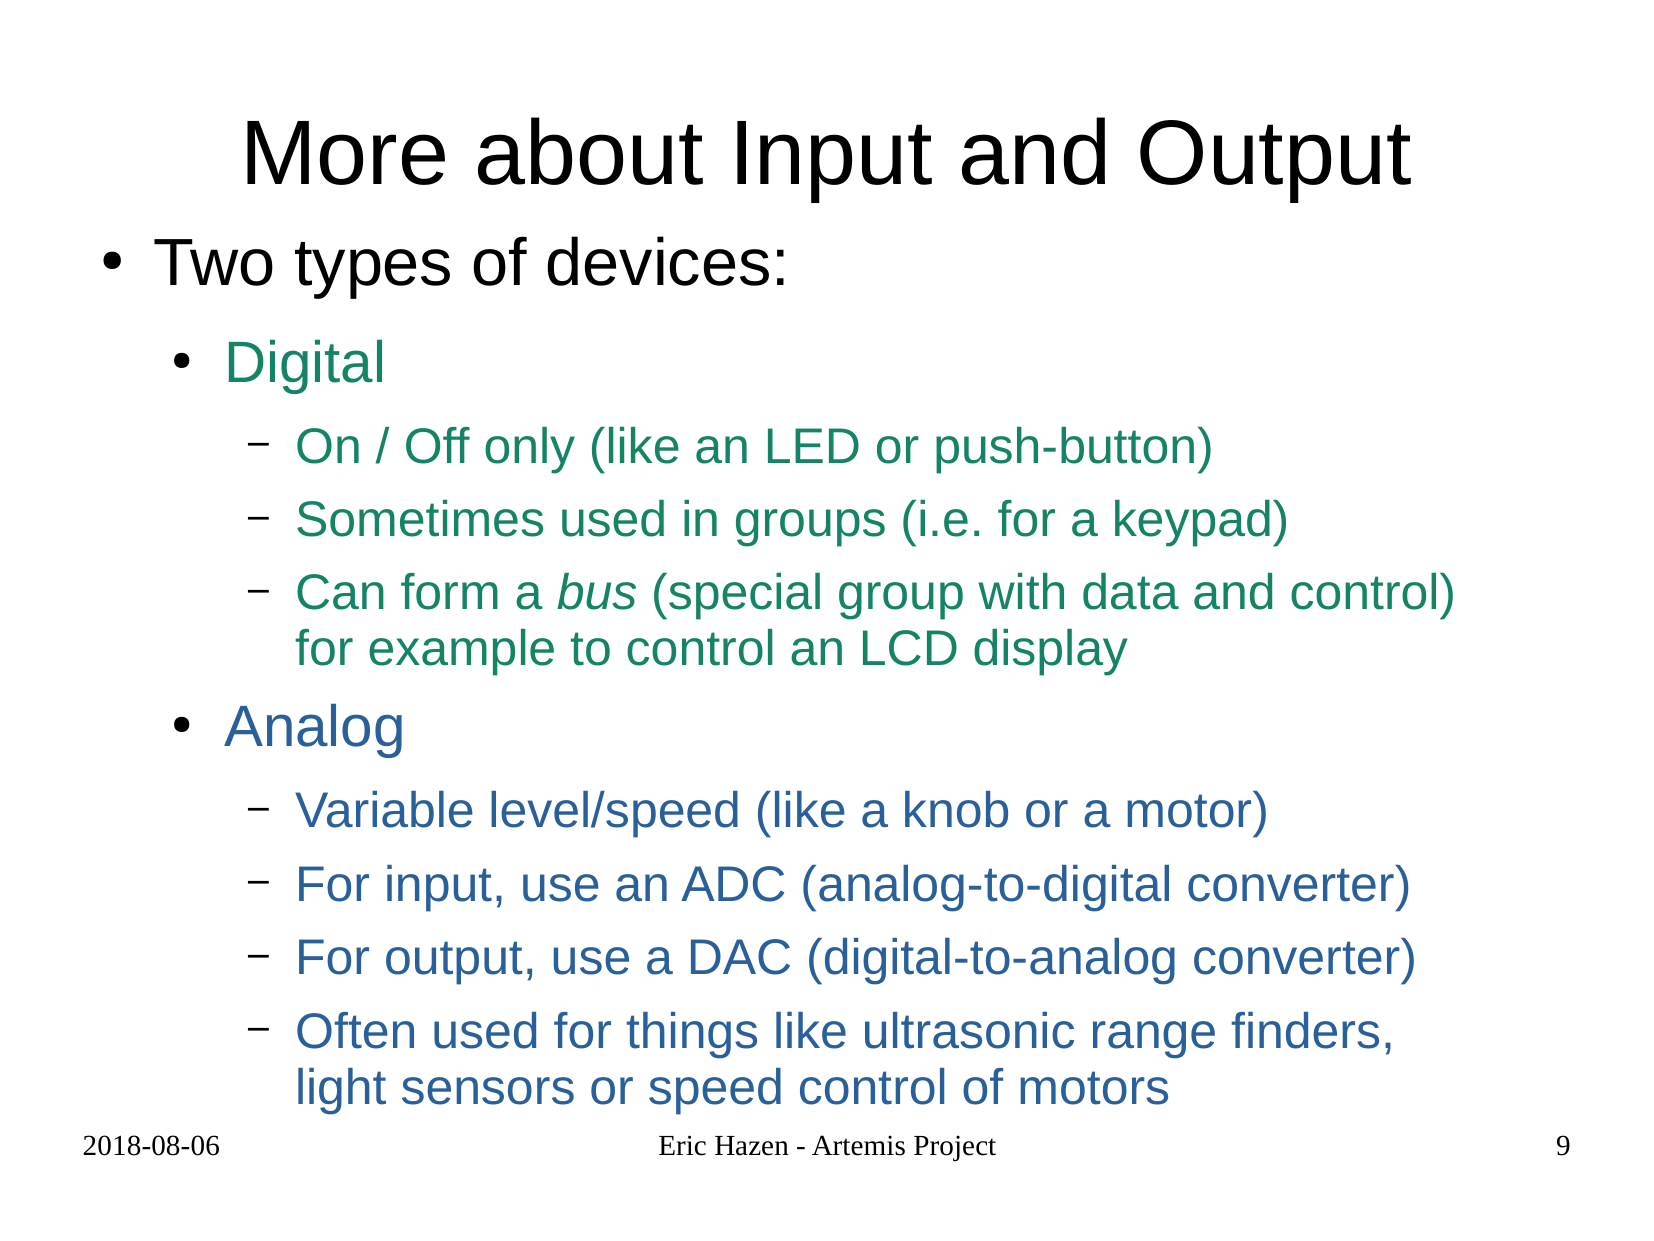

# More about Input and Output
Two types of devices:
Digital
On / Off only (like an LED or push-button)
Sometimes used in groups (i.e. for a keypad)
Can form a bus (special group with data and control)
for example to control an LCD display
Analog
Variable level/speed (like a knob or a motor)
For input, use an ADC (analog-to-digital converter)
For output, use a DAC (digital-to-analog converter)
Often used for things like ultrasonic range finders,
light sensors or speed control of motors
2018-08-06
Eric Hazen - Artemis Project
9